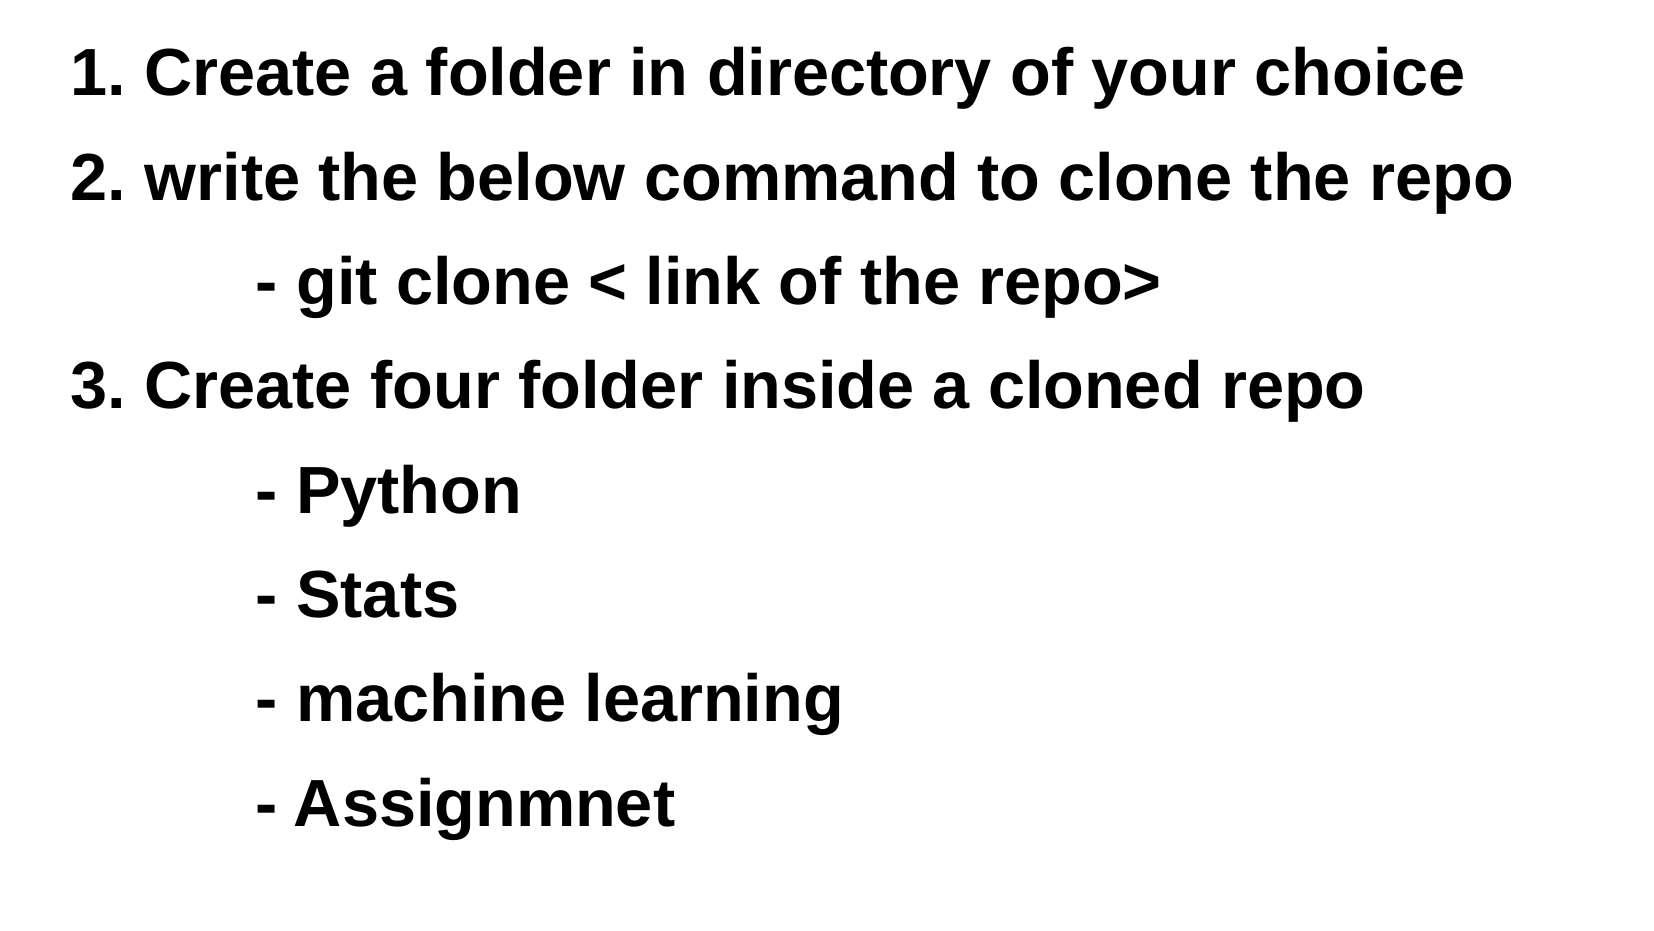

# 1. Create a folder in directory of your choice
2. write the below command to clone the repo
 - git clone < link of the repo>
3. Create four folder inside a cloned repo
 - Python
 - Stats
 - machine learning
 - Assignmnet